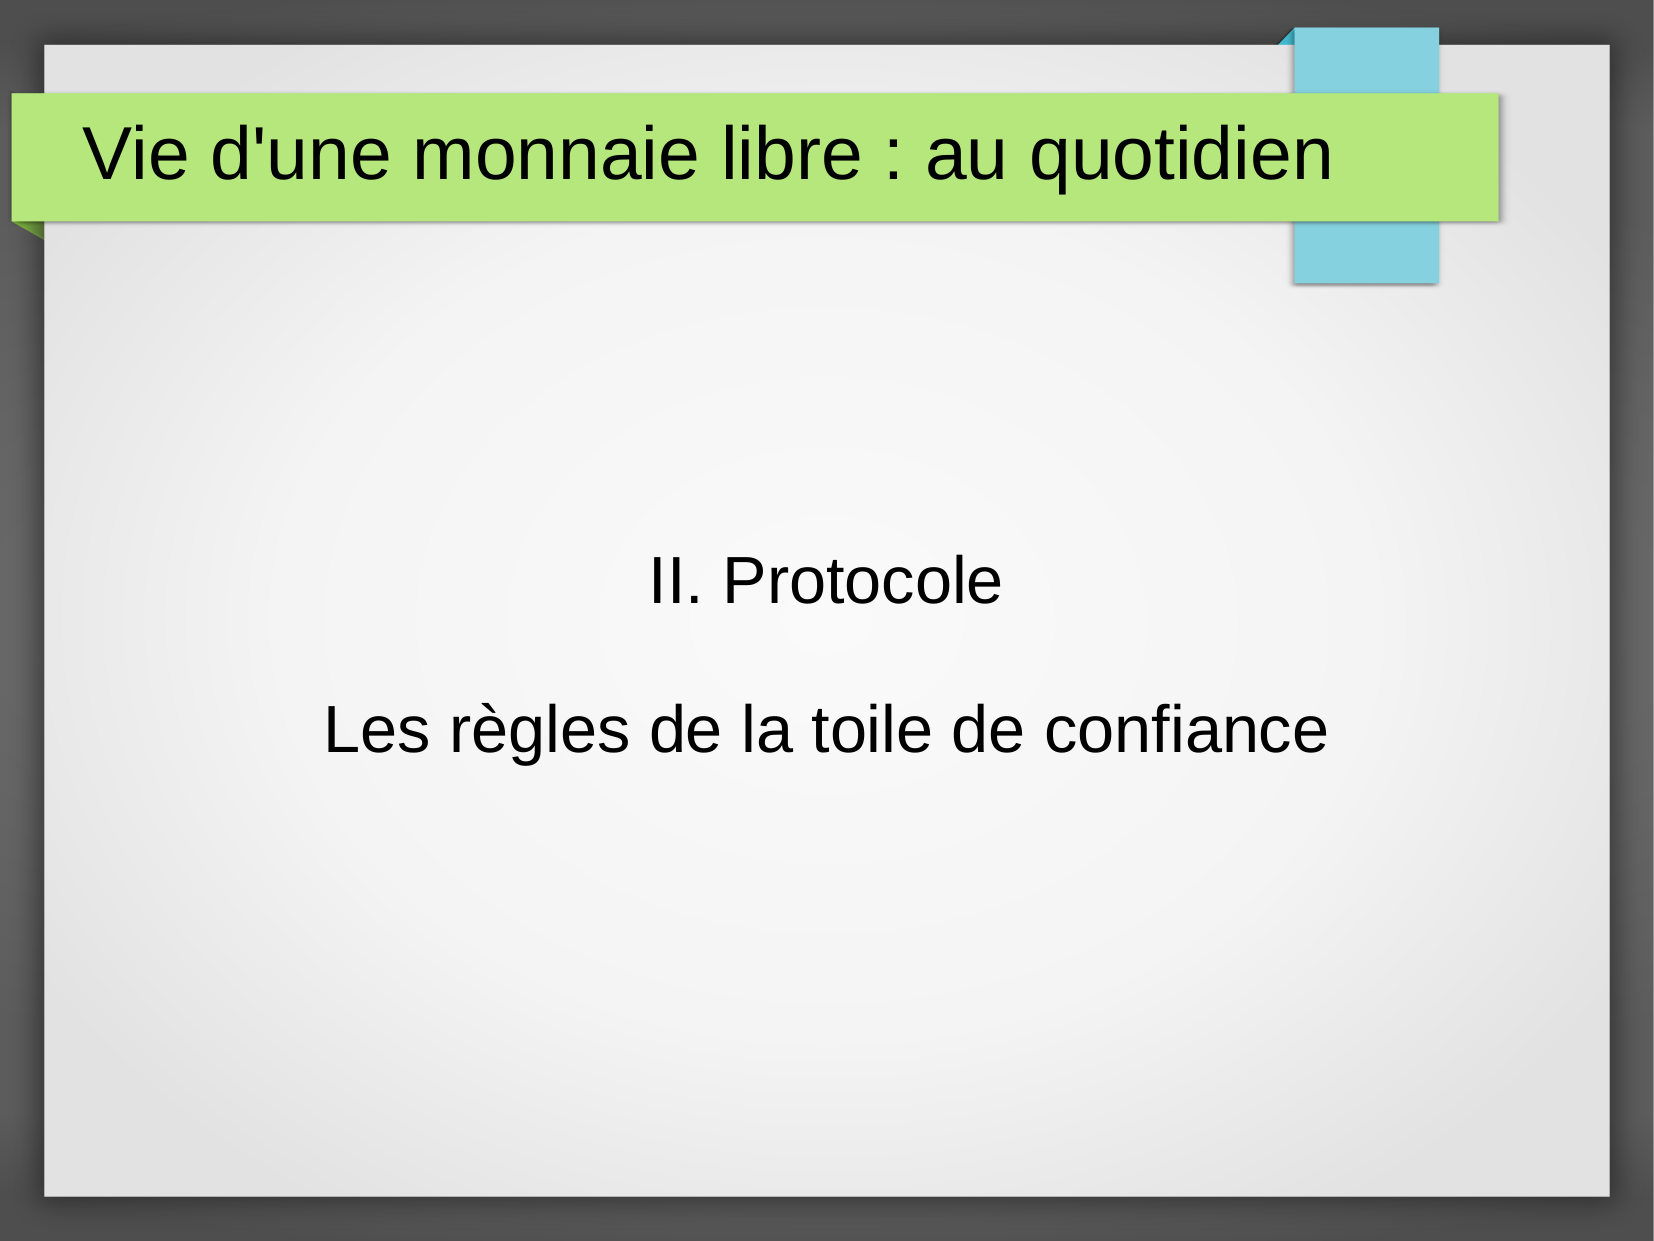

# Vie d'une monnaie libre : au quotidien
II. Protocole
Les règles de la toile de confiance